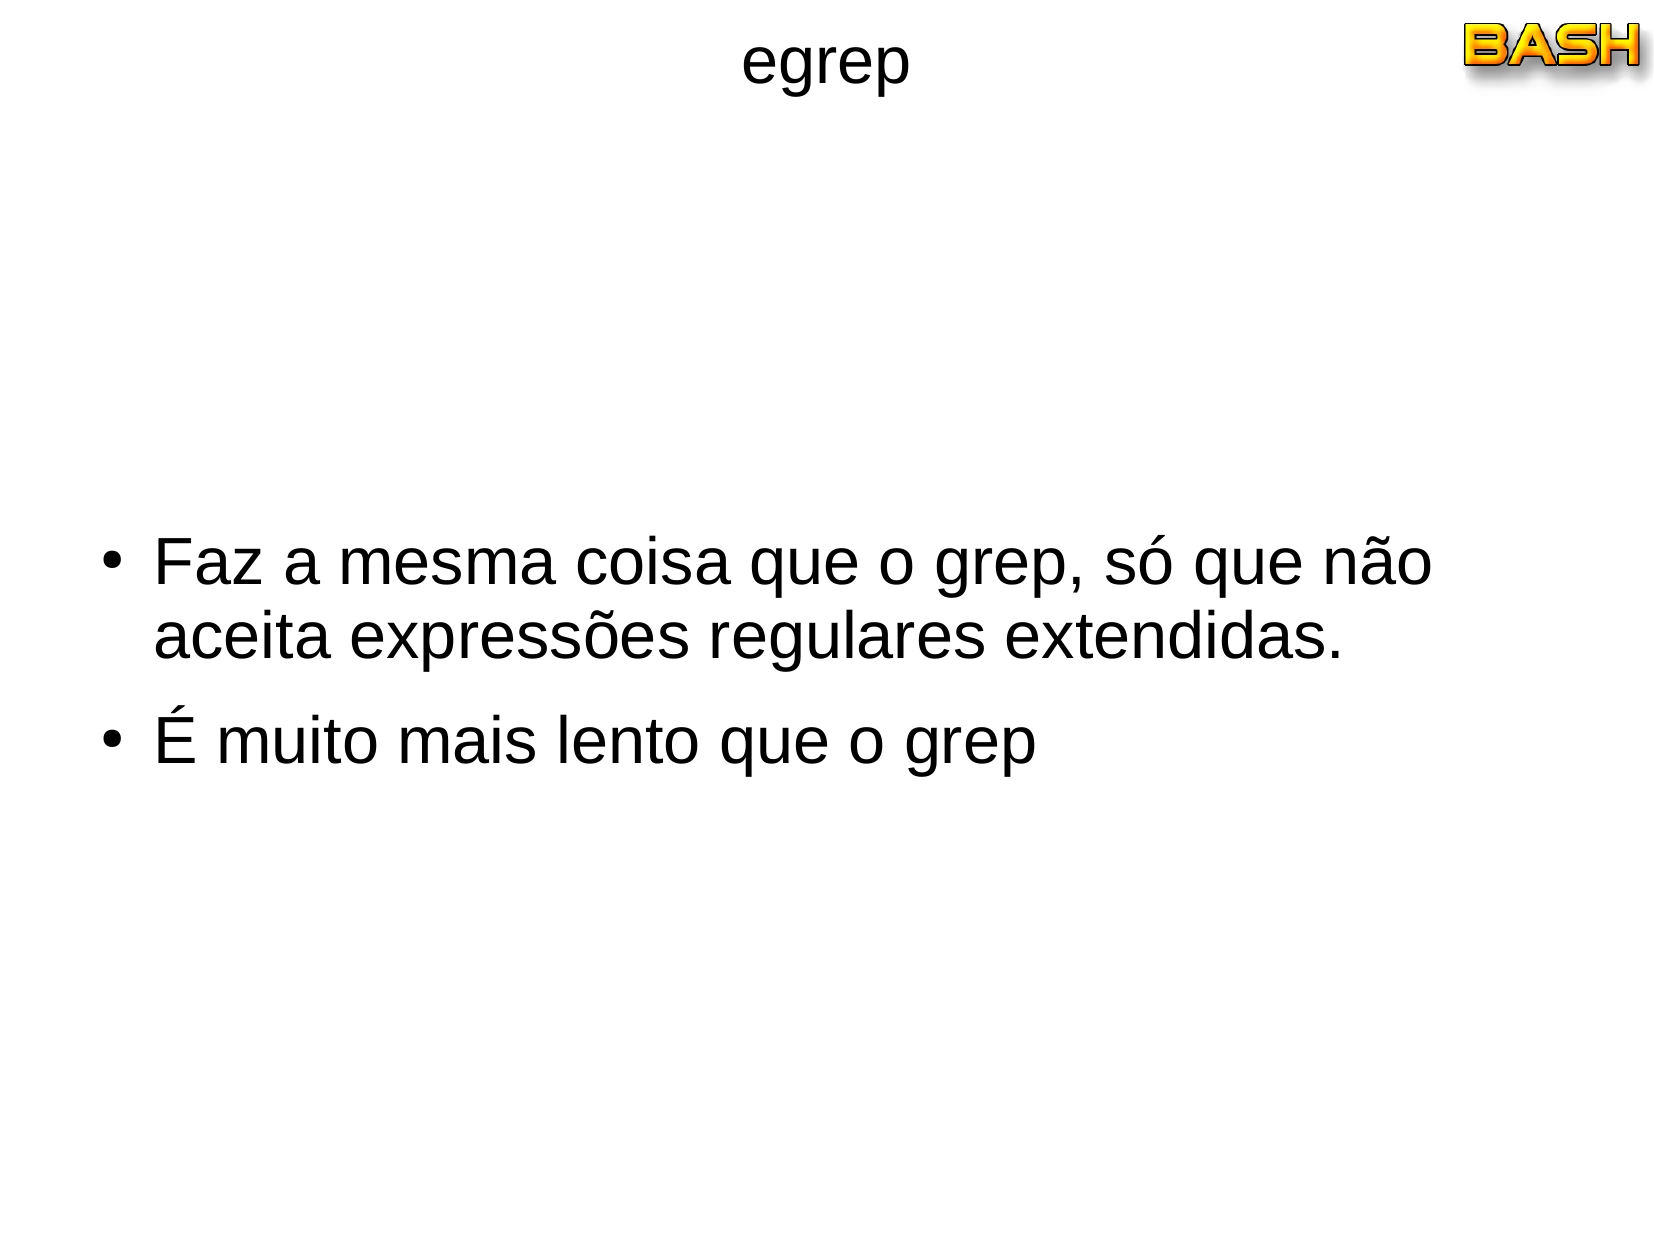

# egrep
Faz a mesma coisa que o grep, só que não aceita expressões regulares extendidas.
É muito mais lento que o grep